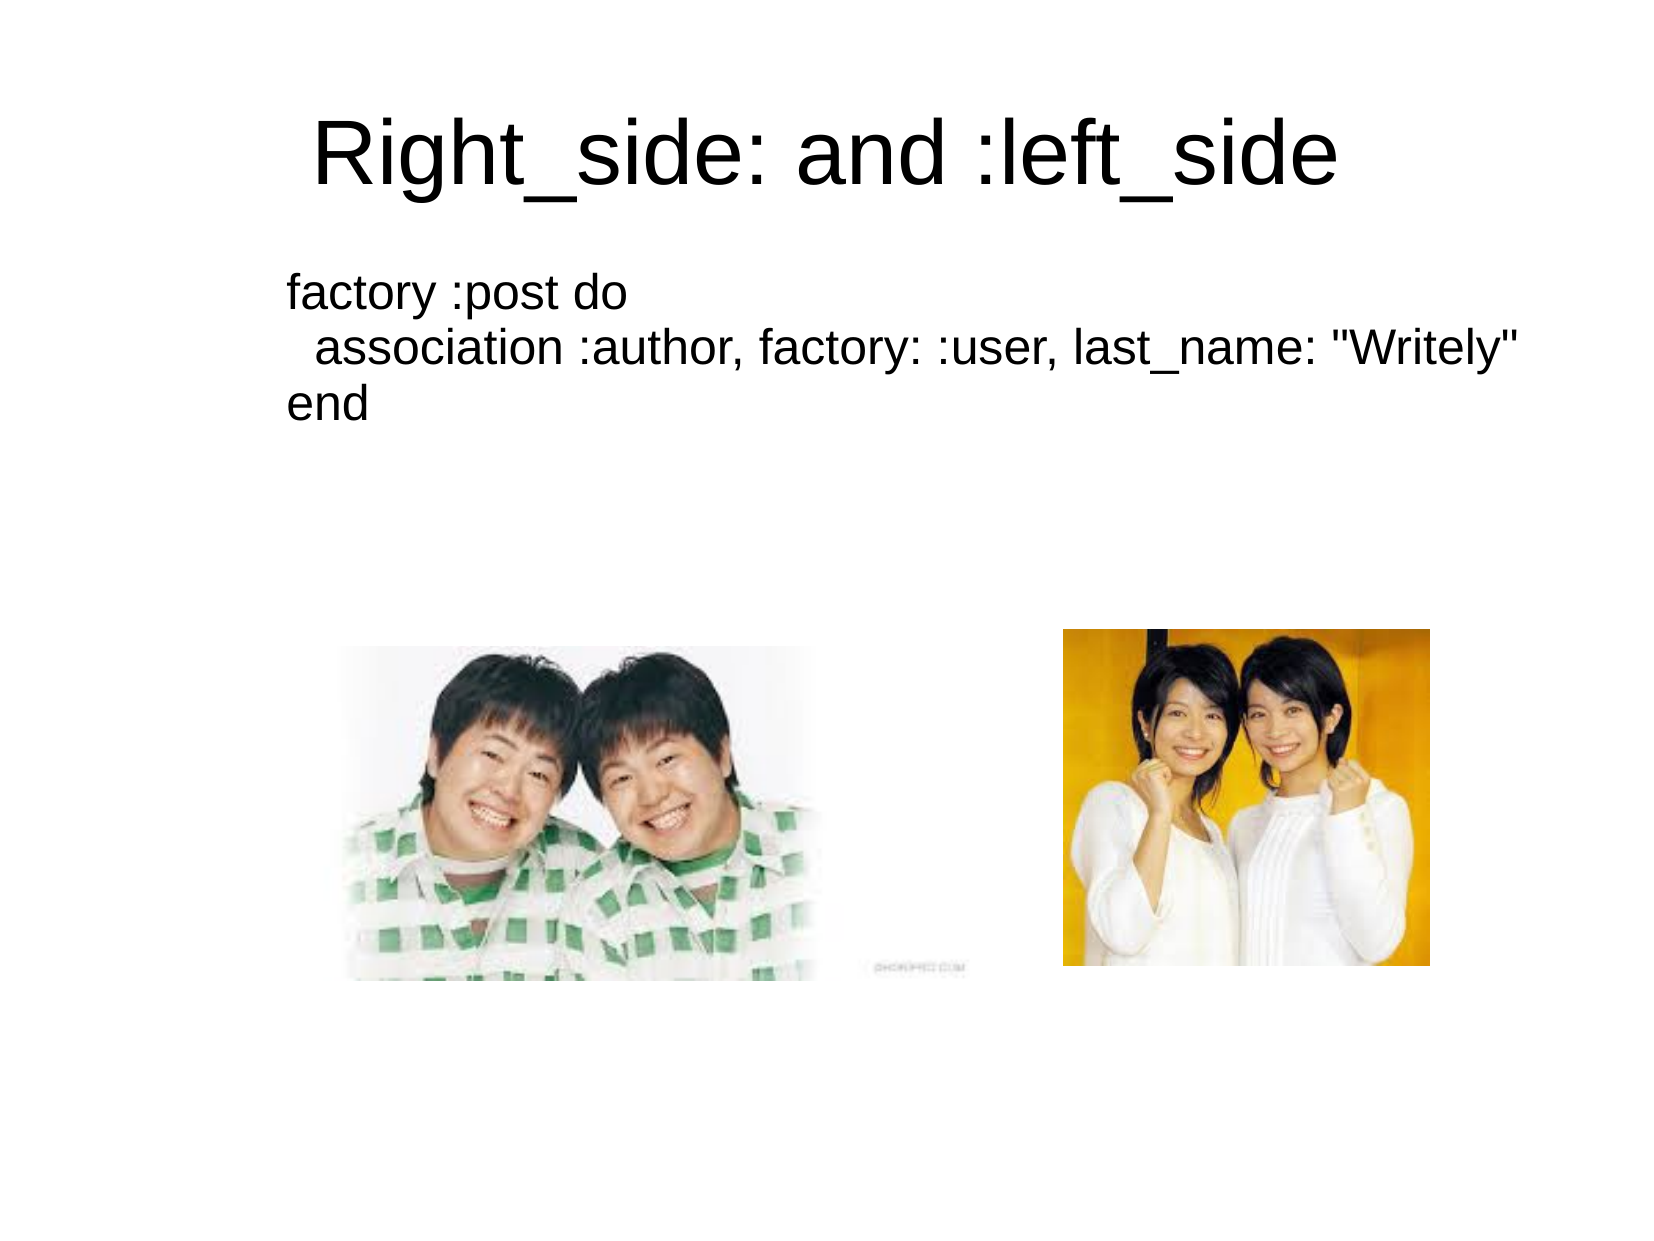

# Right_side: and :left_side
factory :post do
 association :author, factory: :user, last_name: "Writely"
end